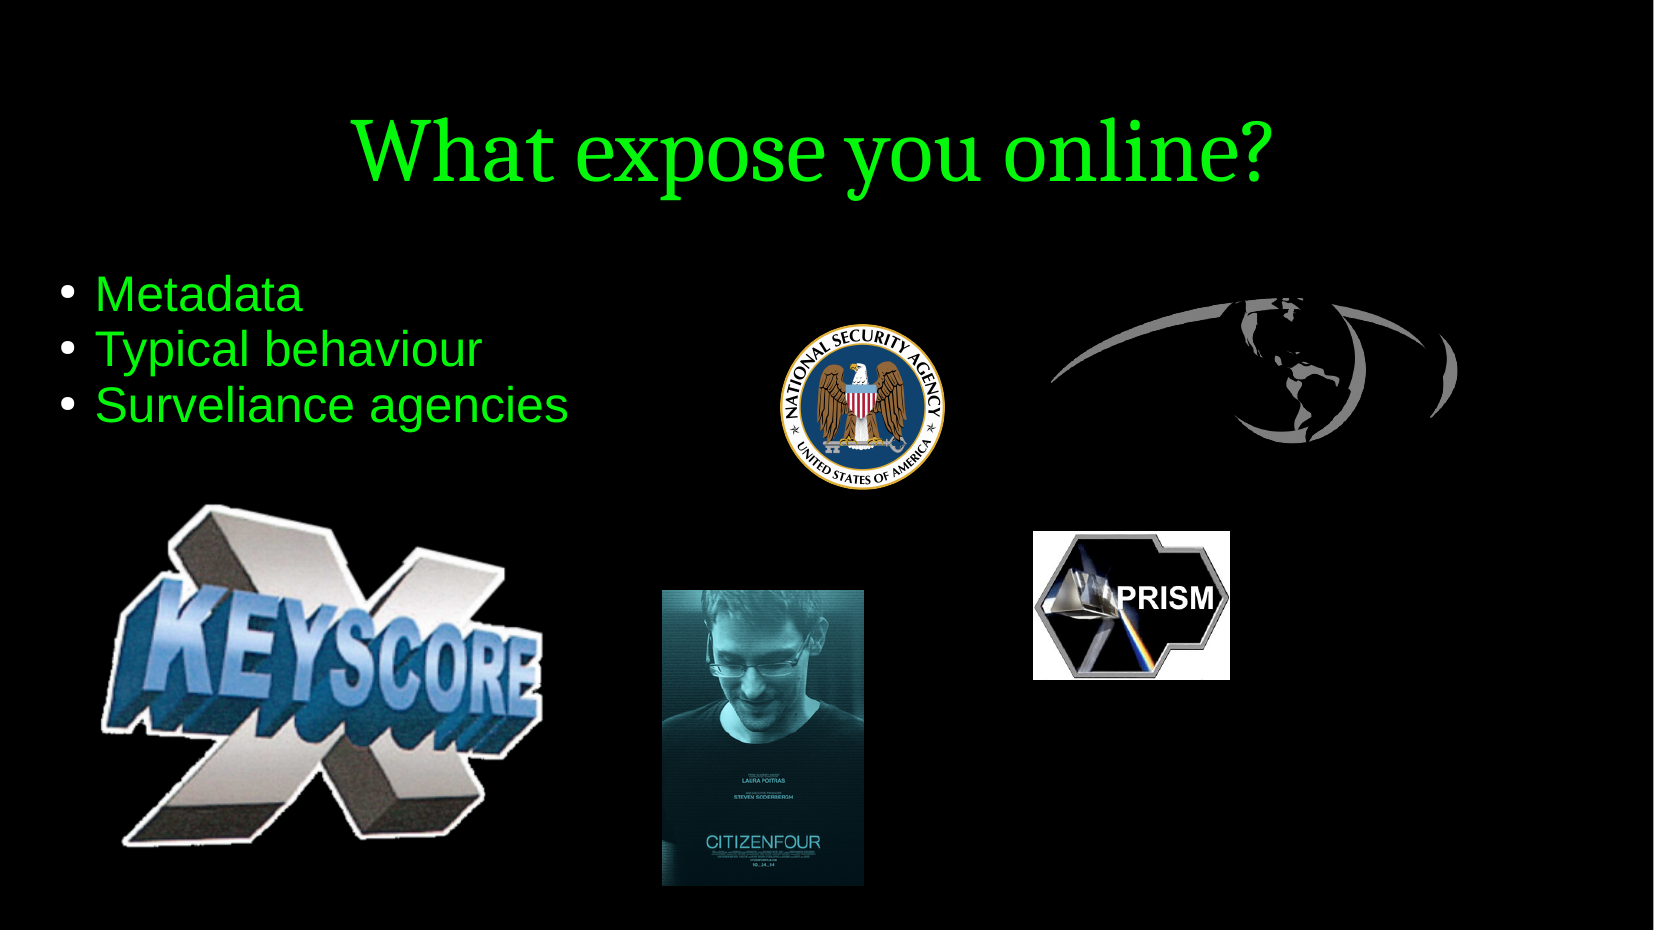

# What expose you online?
Metadata
Typical behaviour
Surveliance agencies